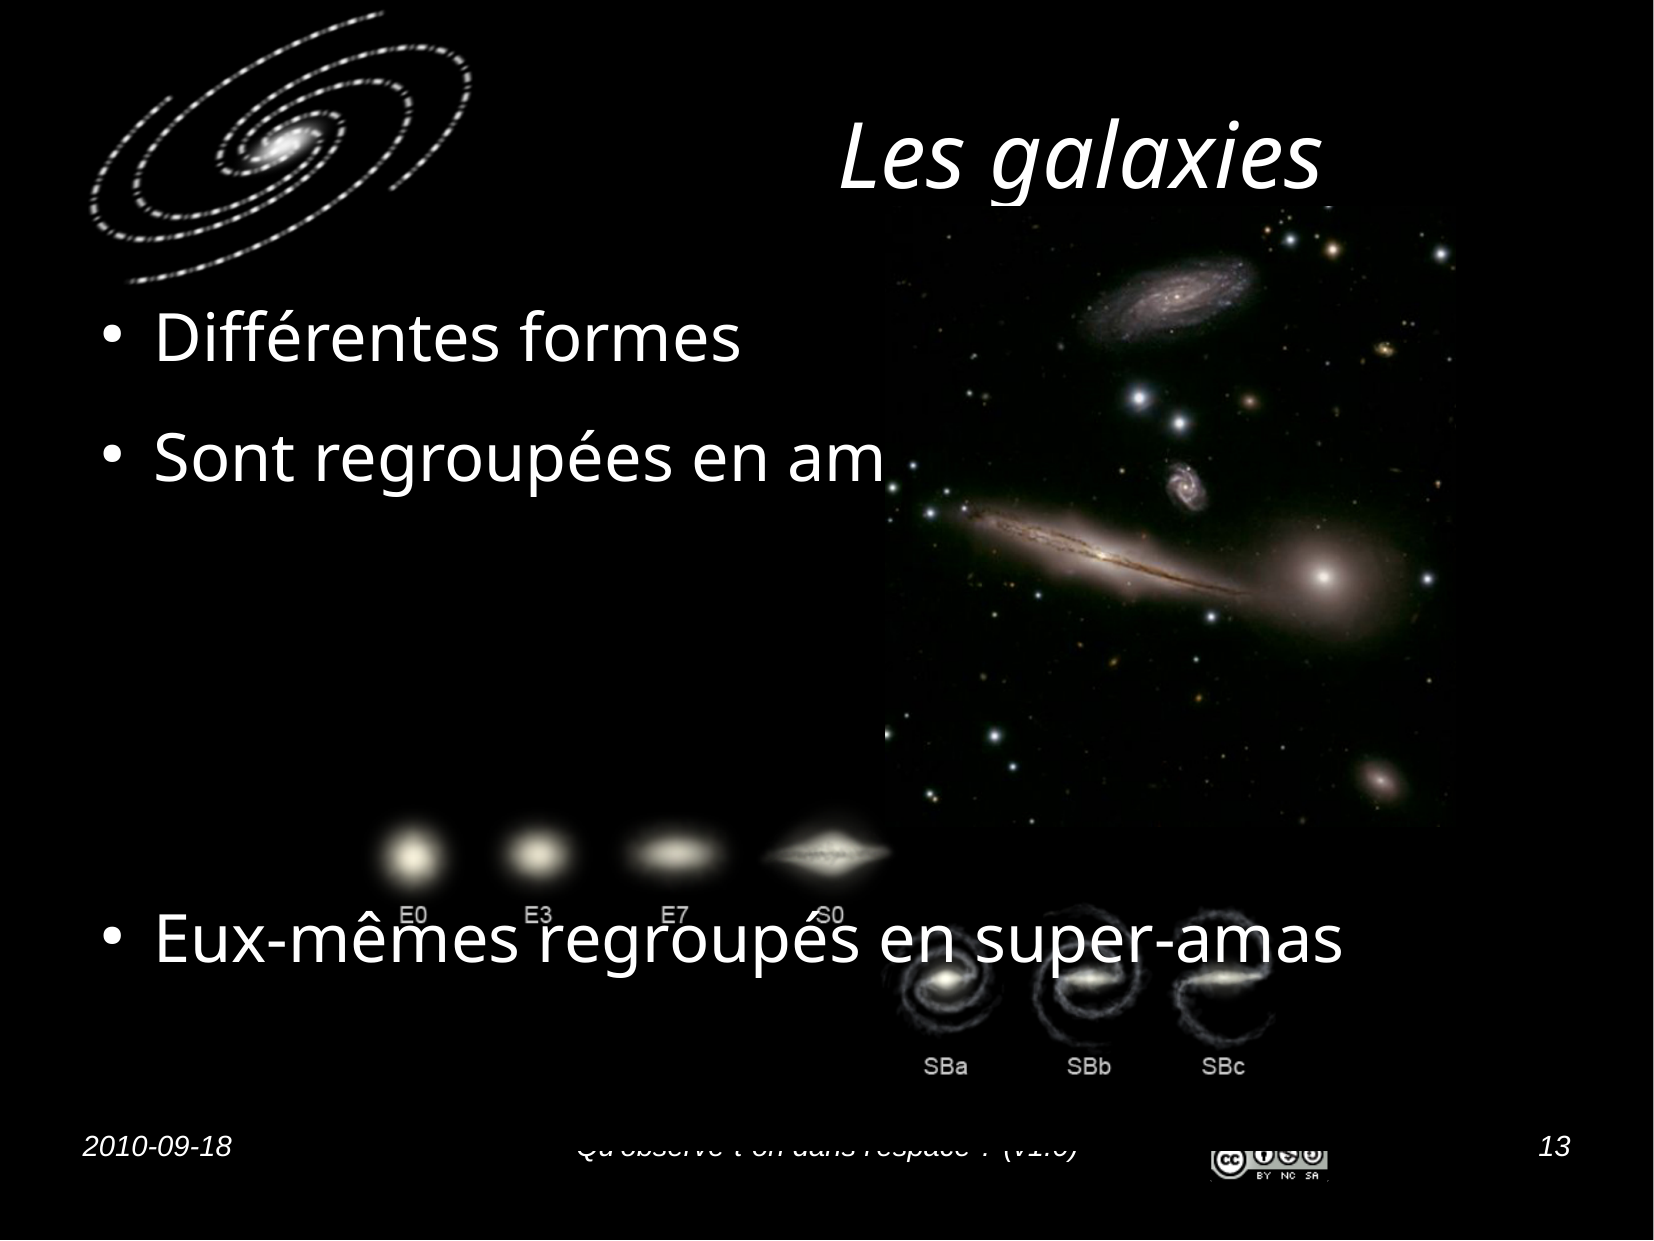

# Les galaxies
Différentes formes
Sont regroupées en amas
Eux-mêmes regroupés en super-amas
2010-09-18
Qu'observe-t-on dans l'espace ? (v1.0)
13